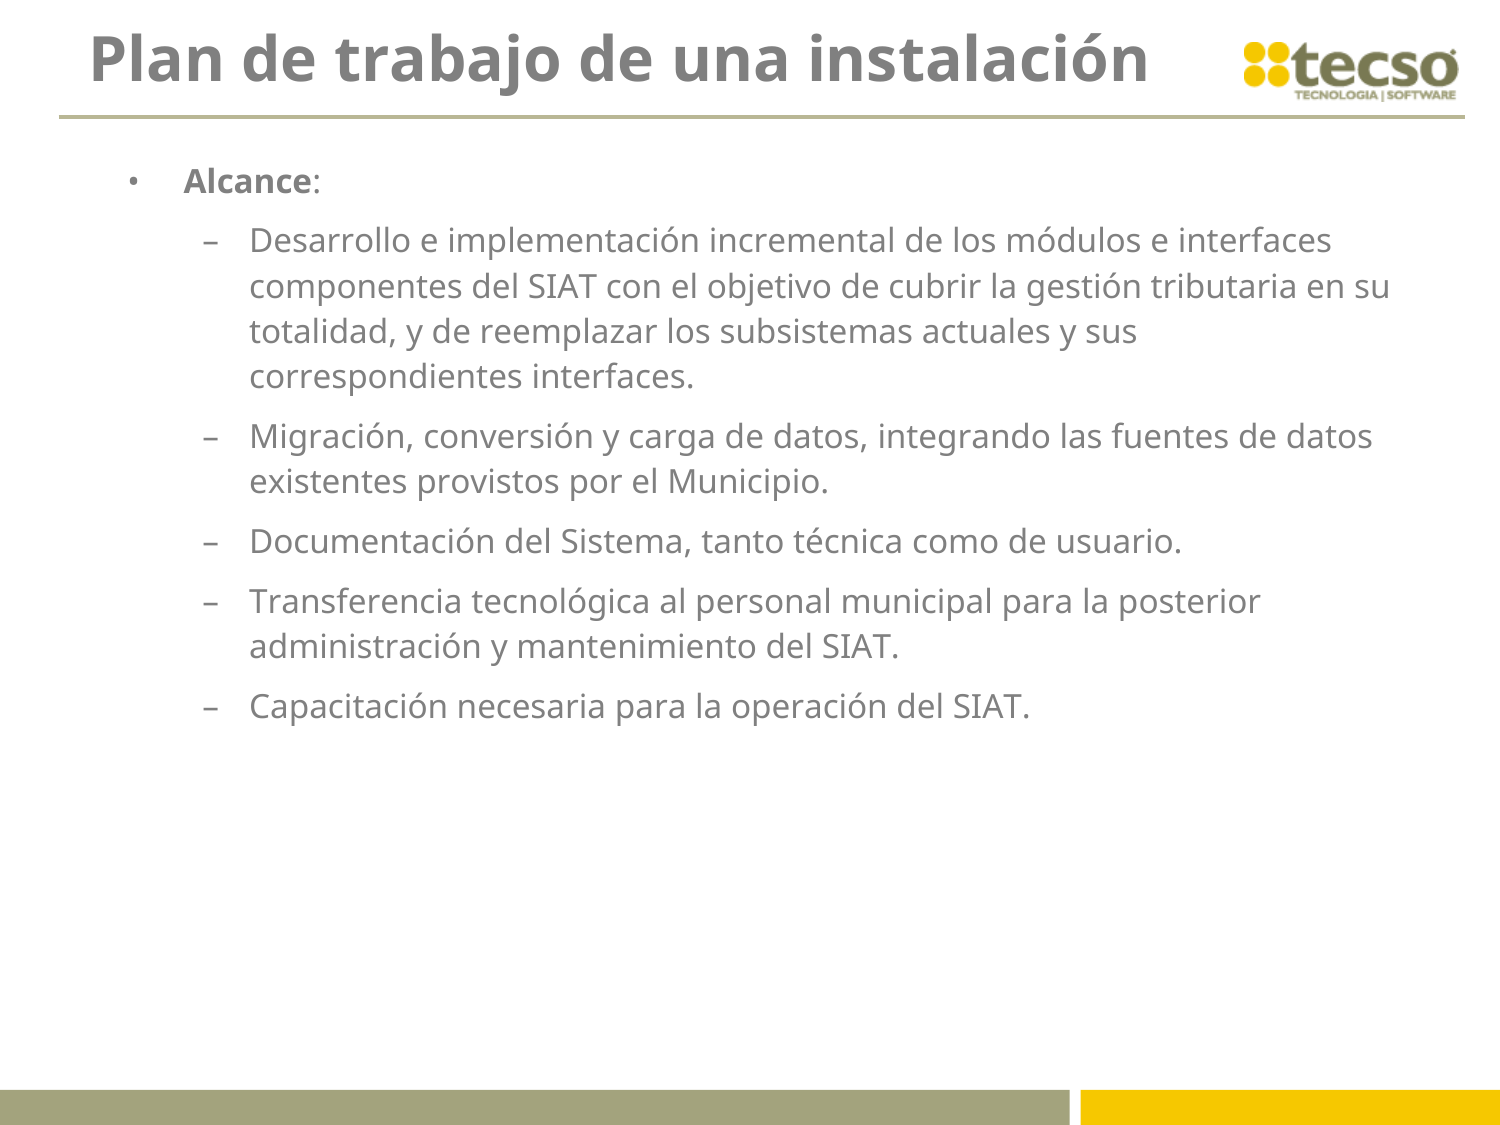

# Plan de trabajo de una instalación
Alcance:
Desarrollo e implementación incremental de los módulos e interfaces componentes del SIAT con el objetivo de cubrir la gestión tributaria en su totalidad, y de reemplazar los subsistemas actuales y sus correspondientes interfaces.
Migración, conversión y carga de datos, integrando las fuentes de datos existentes provistos por el Municipio.
Documentación del Sistema, tanto técnica como de usuario.
Transferencia tecnológica al personal municipal para la posterior administración y mantenimiento del SIAT.
Capacitación necesaria para la operación del SIAT.